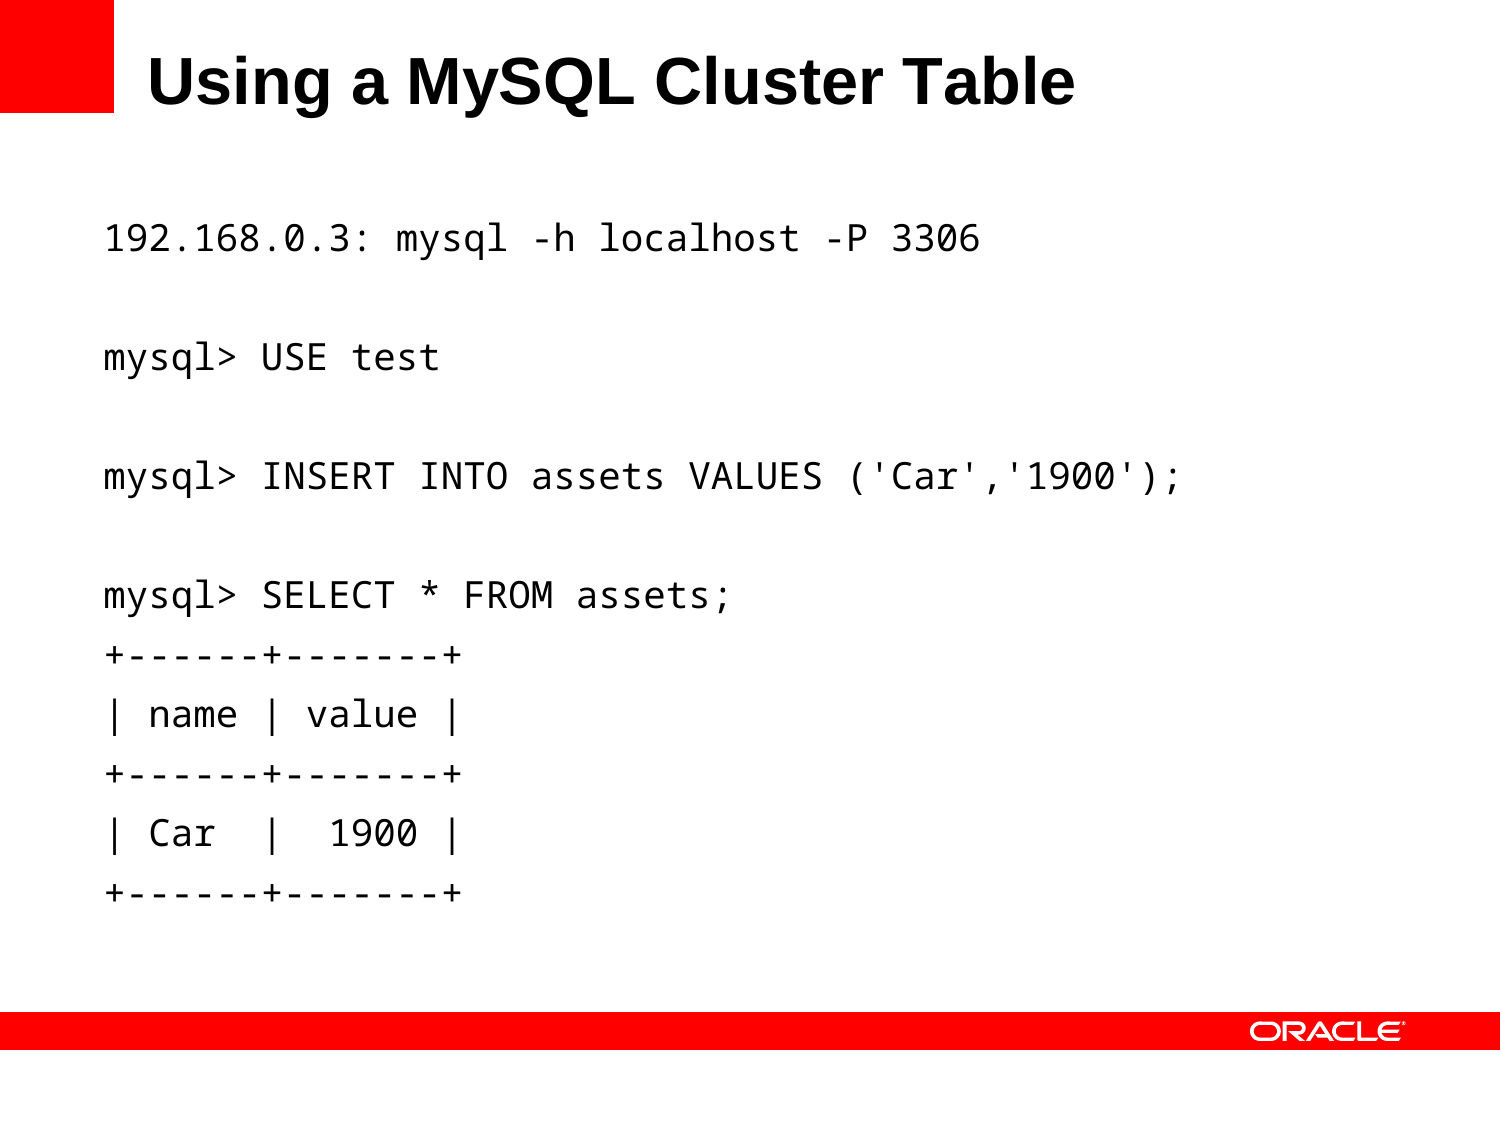

# Using a MySQL Cluster Table
192.168.0.3: mysql -h localhost -P 3306
mysql> USE test
mysql> INSERT INTO assets VALUES ('Car','1900');
mysql> SELECT * FROM assets;
+------+-------+
| name | value |
+------+-------+
| Car | 1900 |
+------+-------+